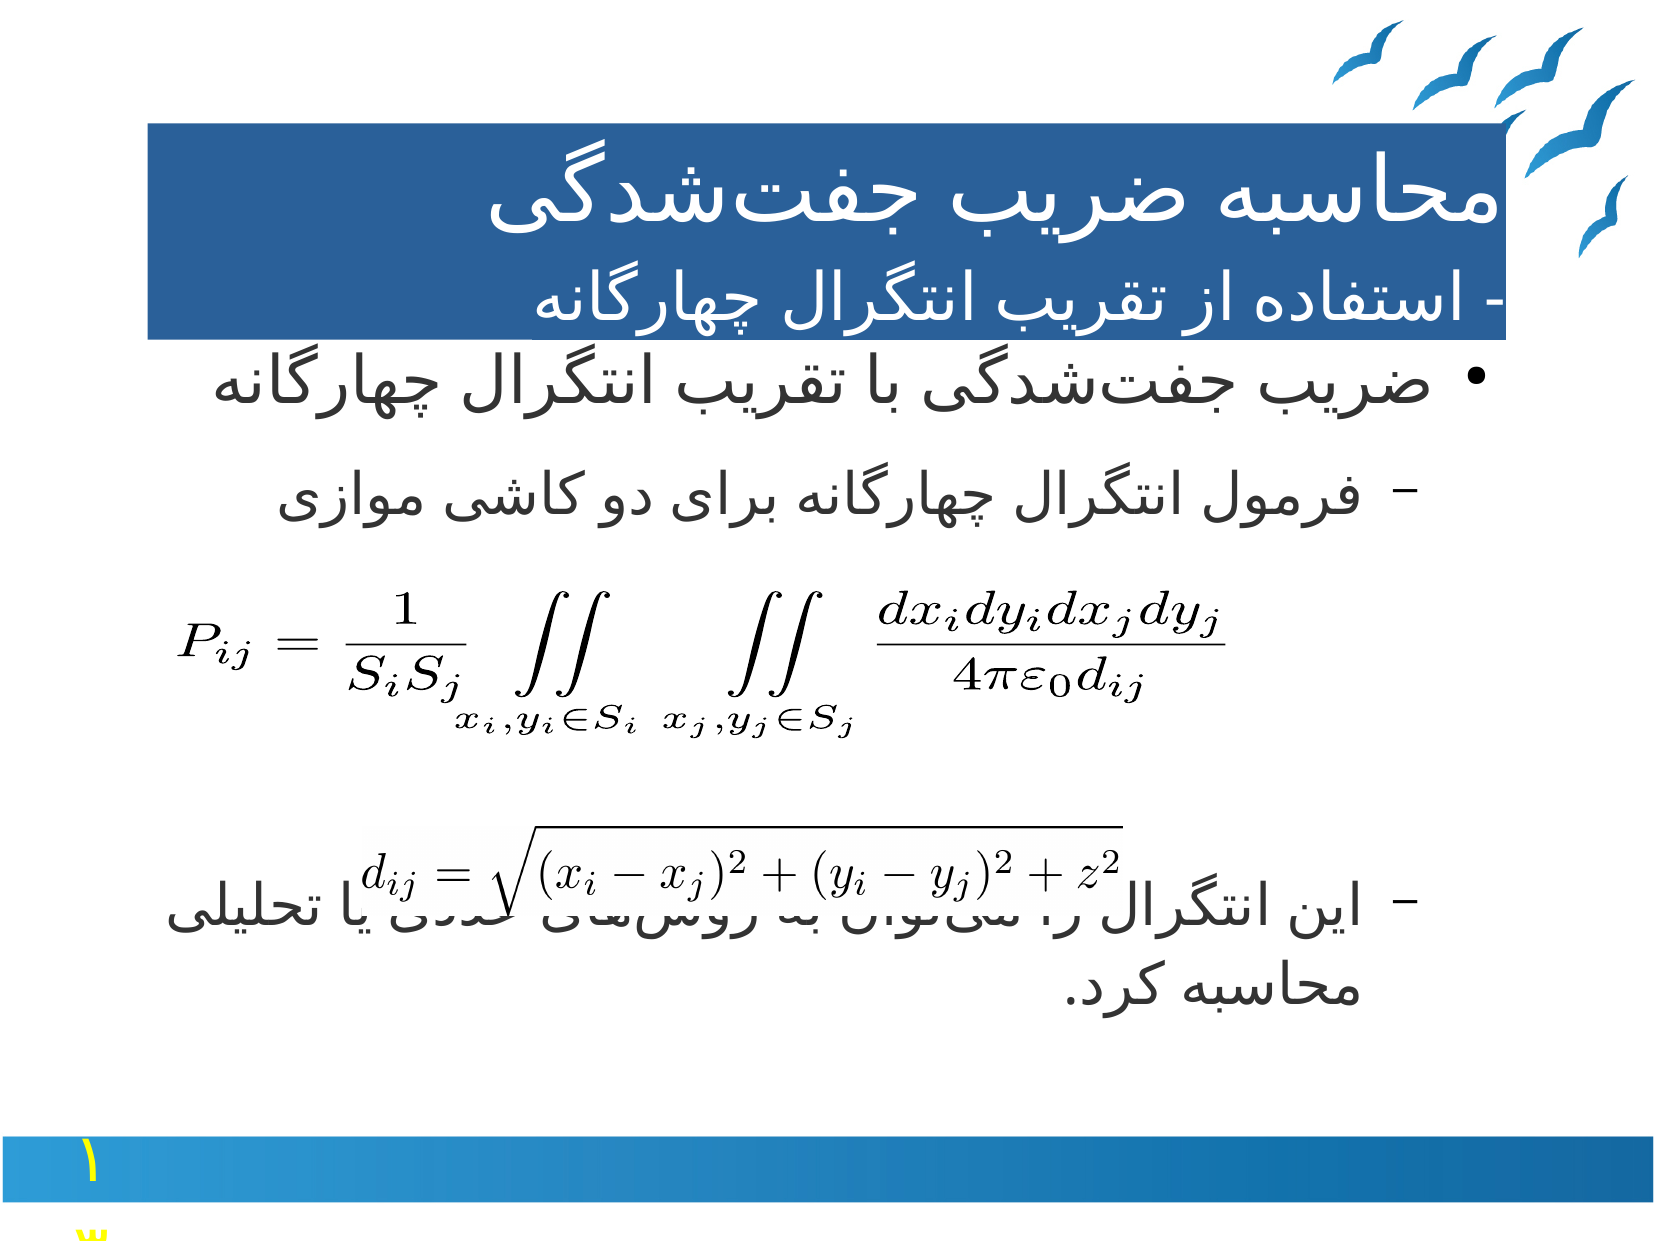

# محاسبه ضریب جفت‌شدگی - استفاده از تقریب انتگرال چهارگانه
ضریب جفت‌شدگی با تقریب انتگرال چهارگانه
فرمول انتگرال چهارگانه برای دو کاشی موازی
این انتگرال را می‌توان به روش‌های عددی یا تحلیلی محاسبه کرد.
۱۳